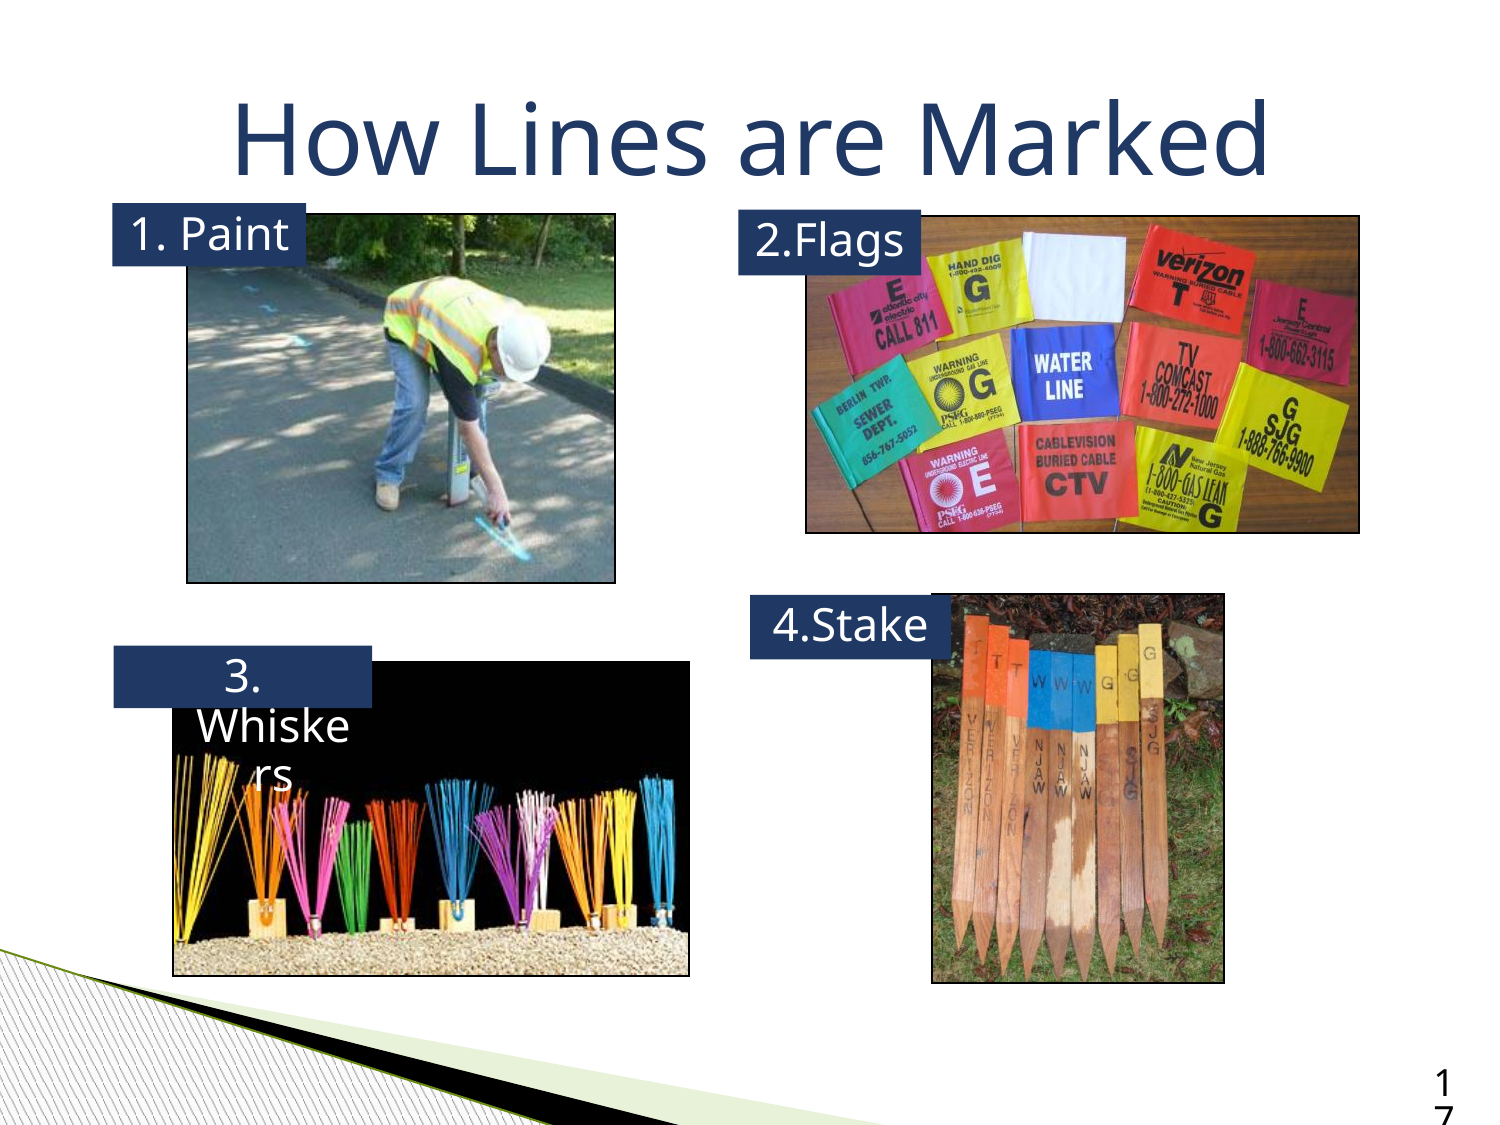

How Lines are Marked
1. Paint
2.Flags
4.Stakes
3. Whiskers